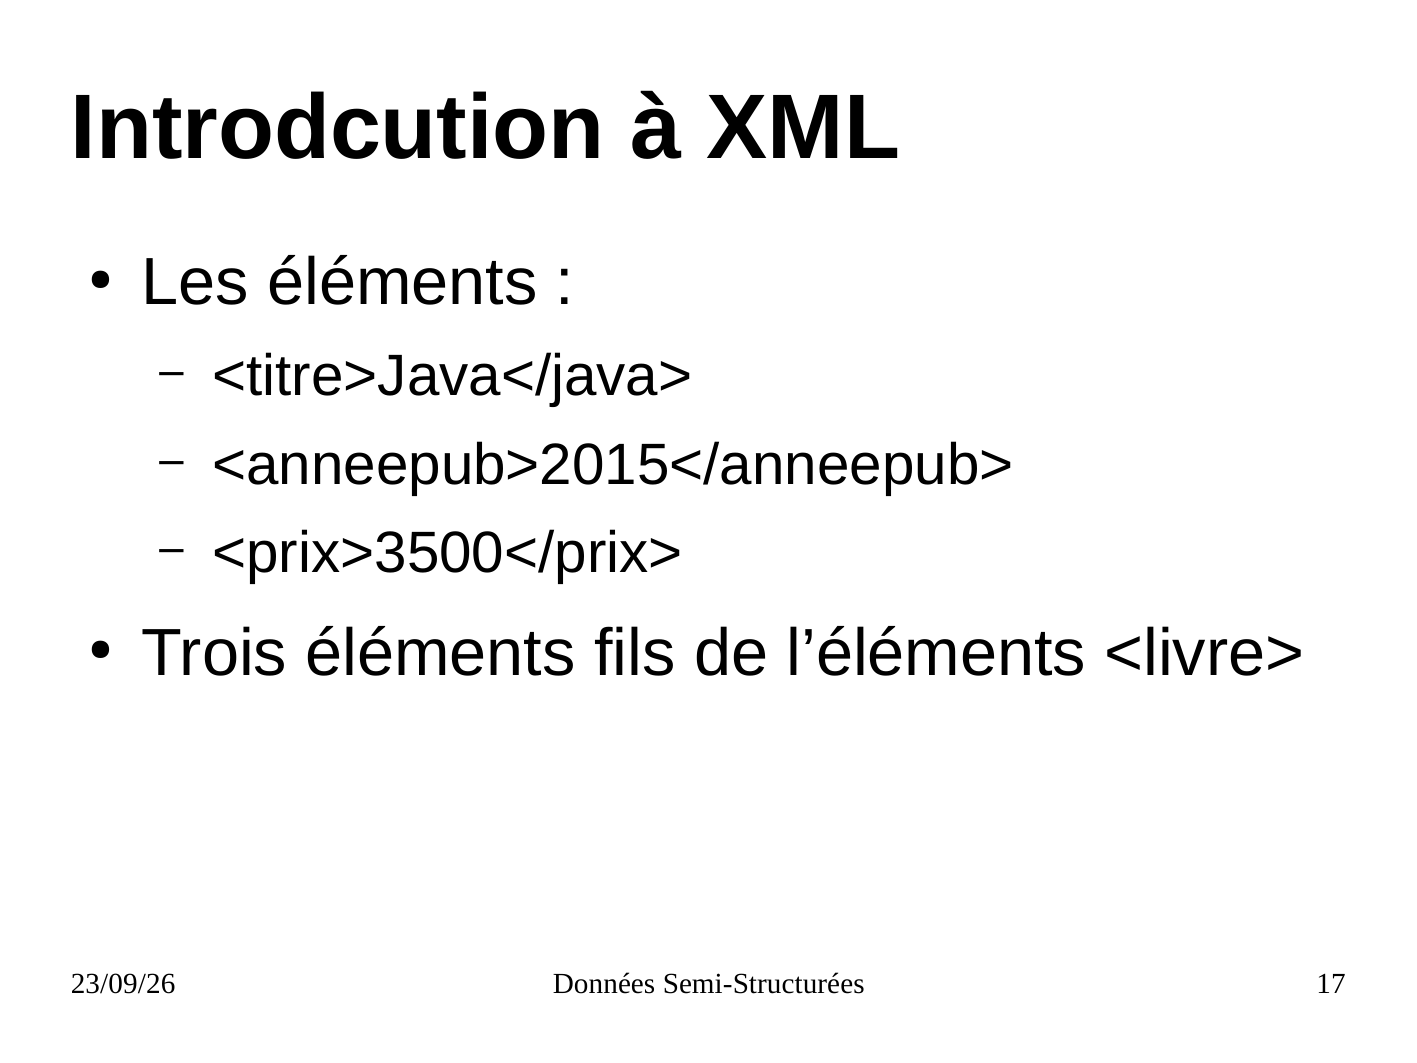

# Introdcution à XML
Les éléments :
<titre>Java</java>
<anneepub>2015</anneepub>
<prix>3500</prix>
Trois éléments fils de l’éléments <livre>
Données Semi-Structurées
17